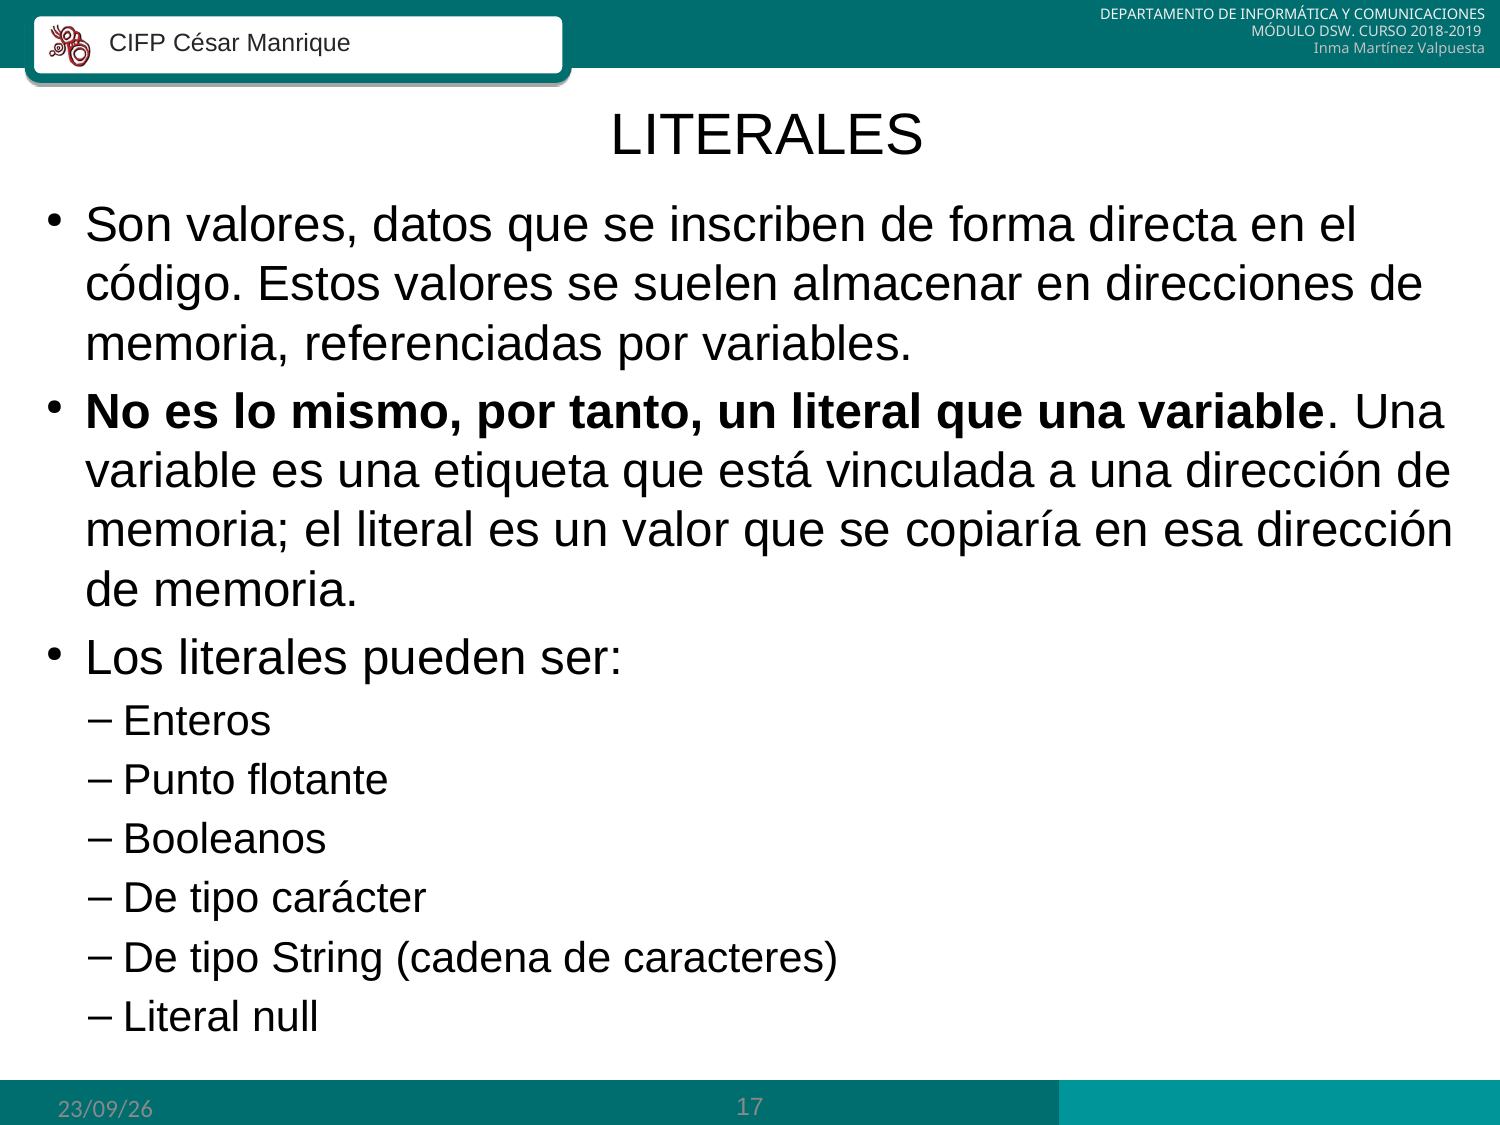

# LITERALES
Son valores, datos que se inscriben de forma directa en el código. Estos valores se suelen almacenar en direcciones de memoria, referenciadas por variables.
No es lo mismo, por tanto, un literal que una variable. Una variable es una etiqueta que está vinculada a una dirección de memoria; el literal es un valor que se copiaría en esa dirección de memoria.
Los literales pueden ser:
Enteros
Punto flotante
Booleanos
De tipo carácter
De tipo String (cadena de caracteres)
Literal null